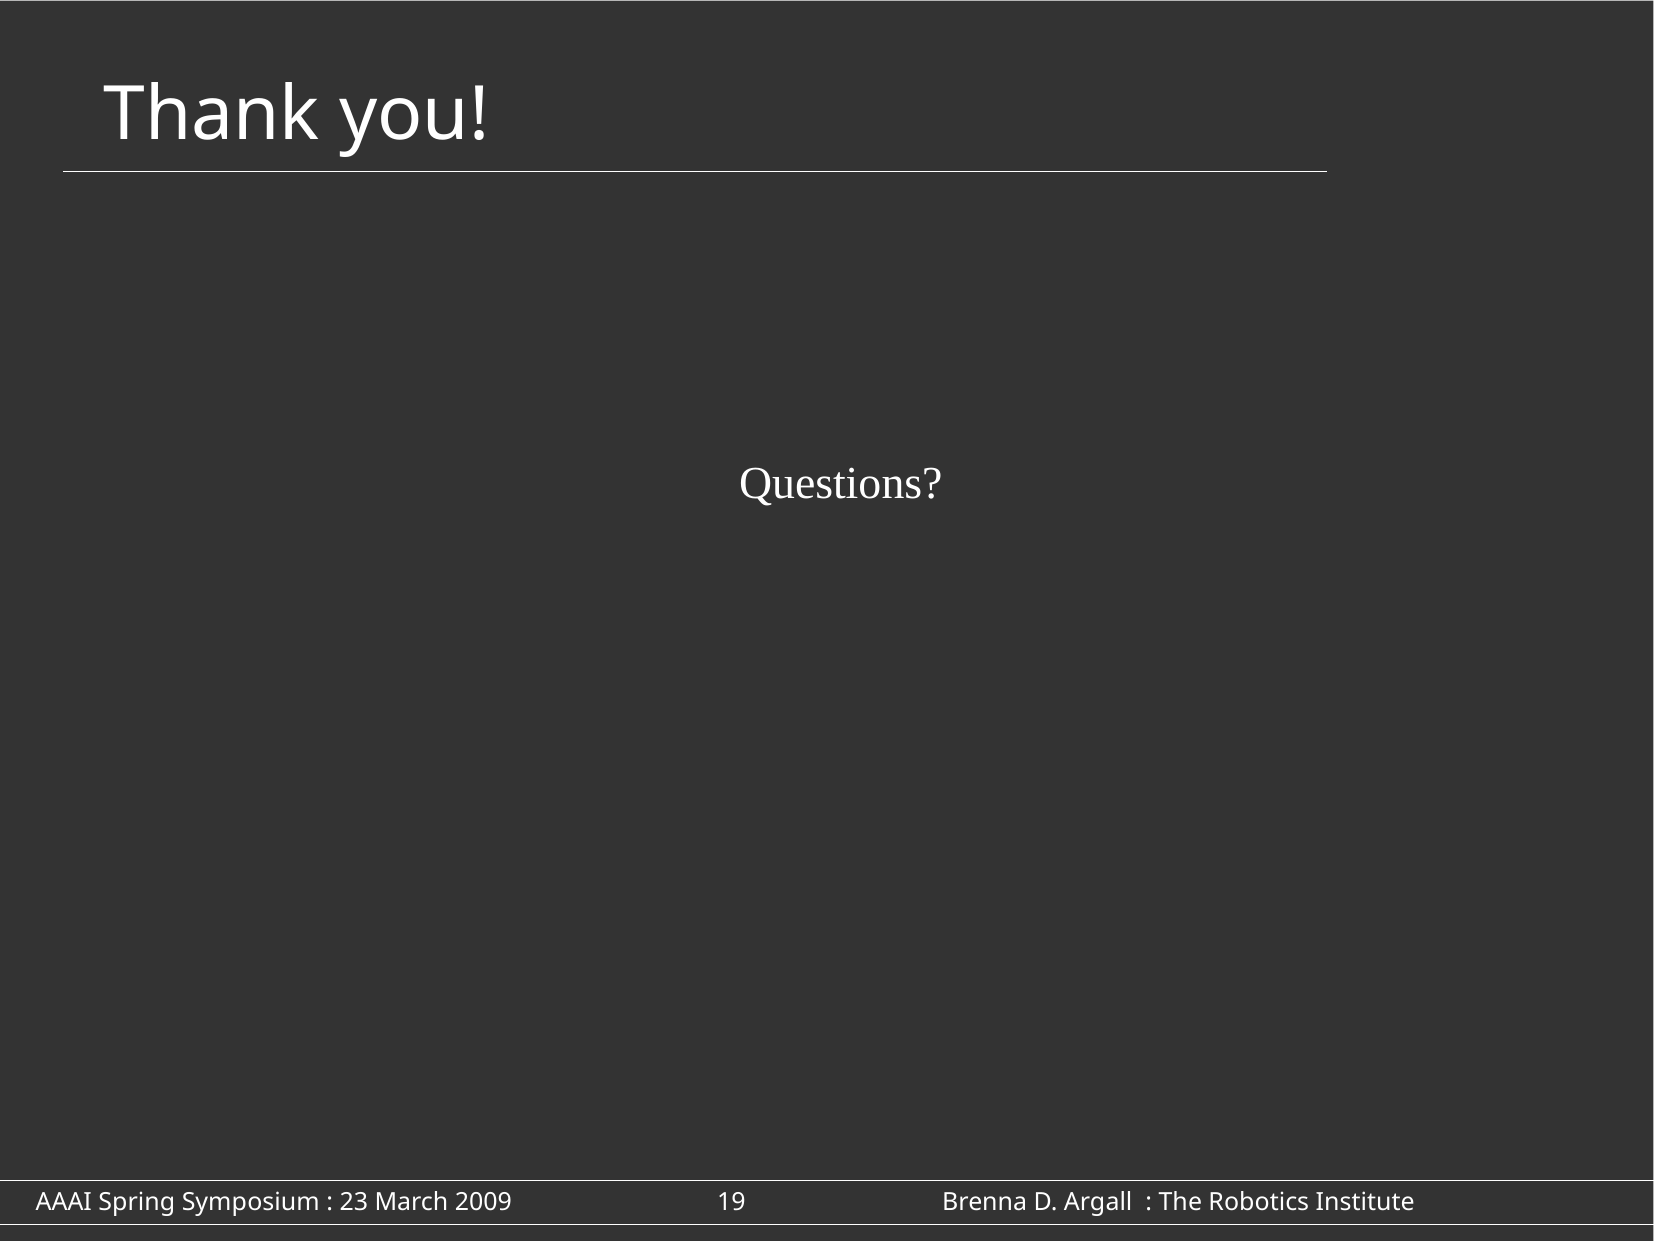

Thank you!
 AAAI Spring Symposium : 23 March 2009 Brenna D. Argall : The Robotics Institute
Questions?